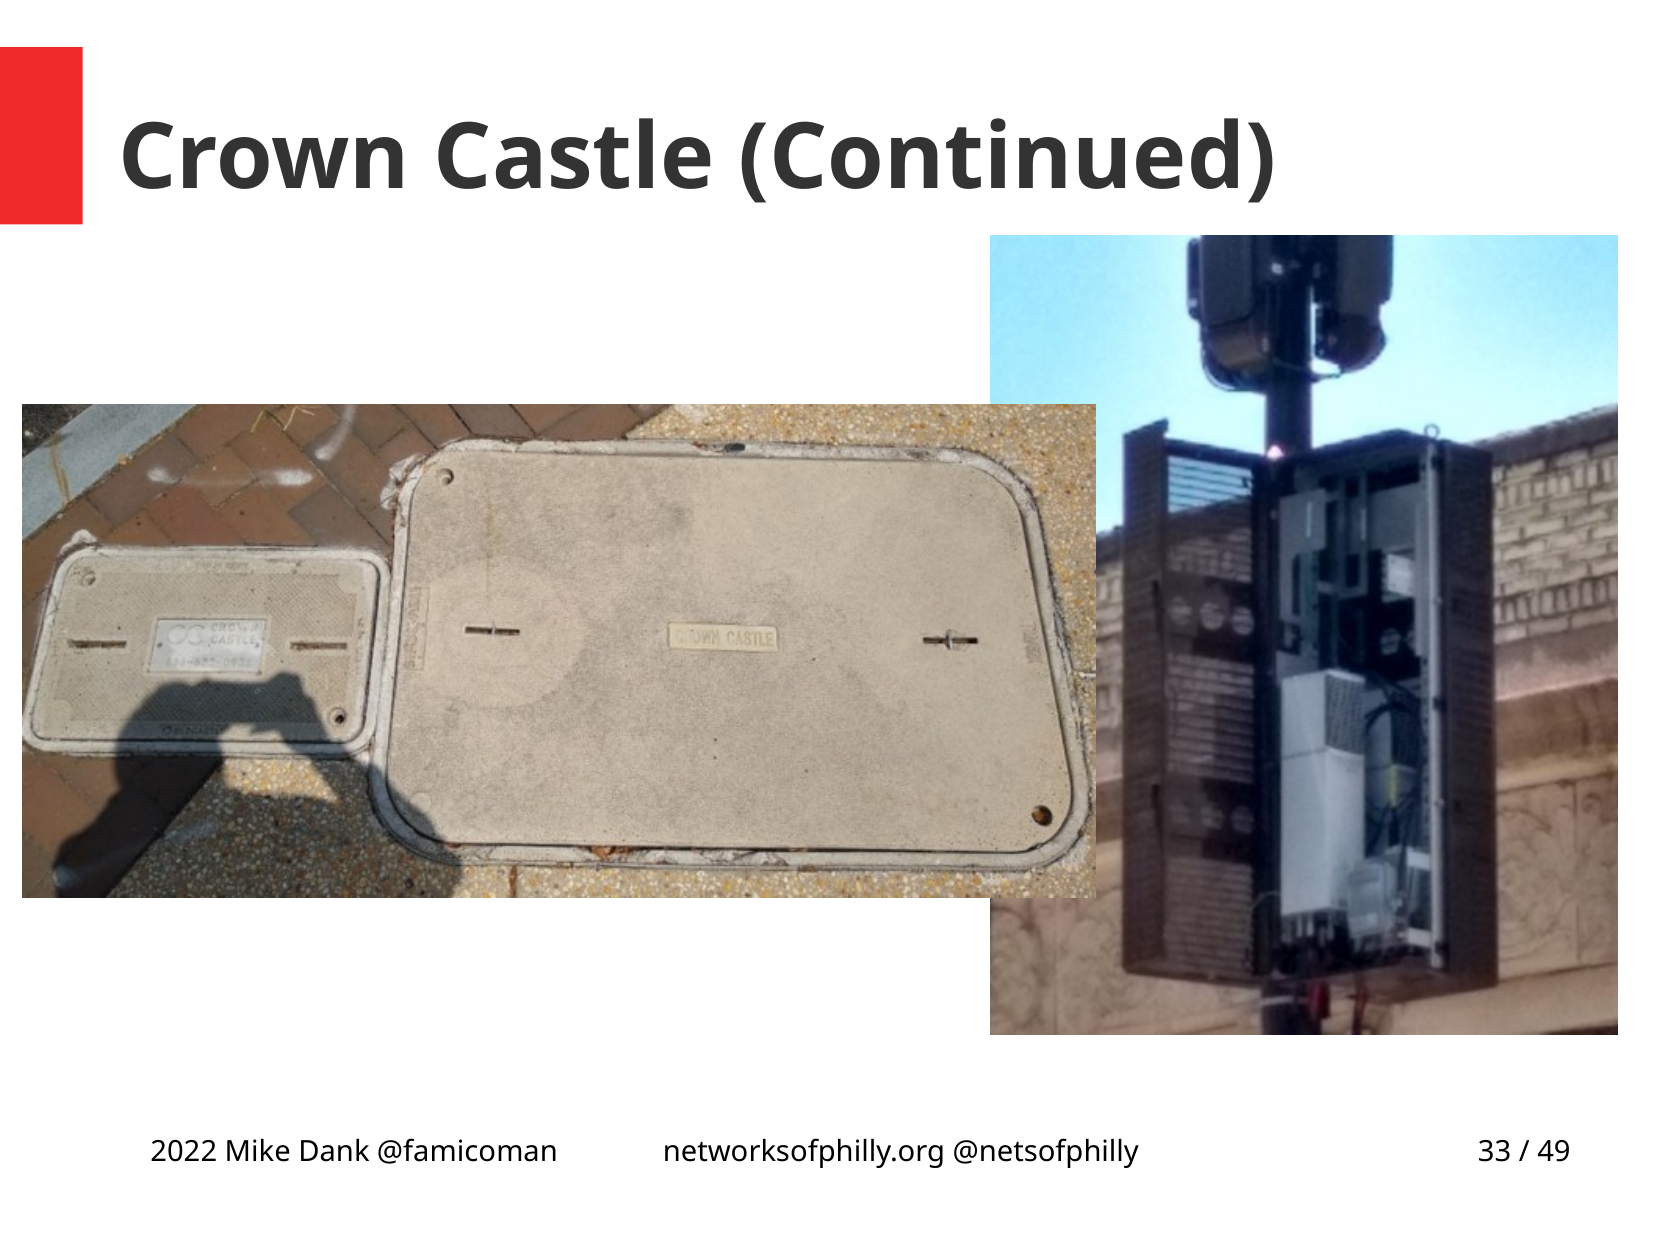

# Crown Castle (Continued)
2022 Mike Dank @famicoman networksofphilly.org @netsofphilly
33